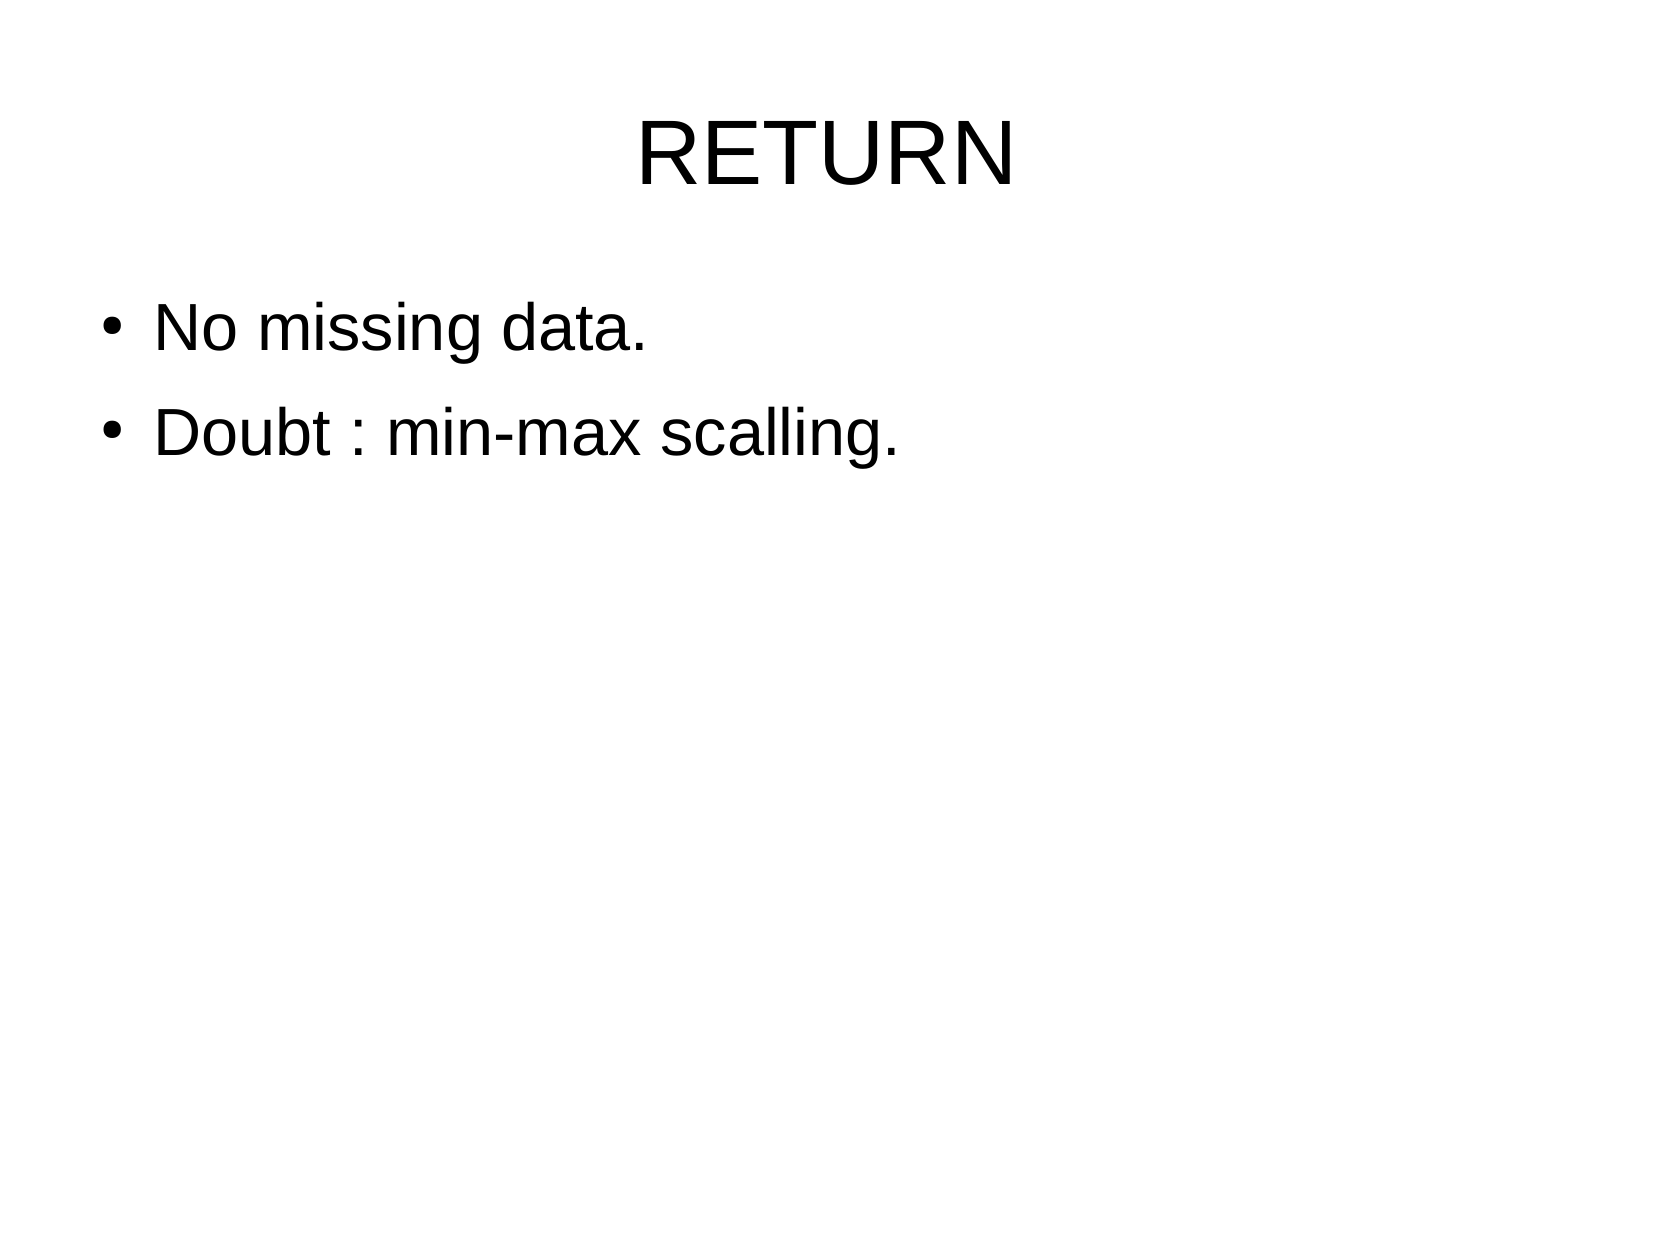

# RETURN
No missing data.
Doubt : min-max scalling.